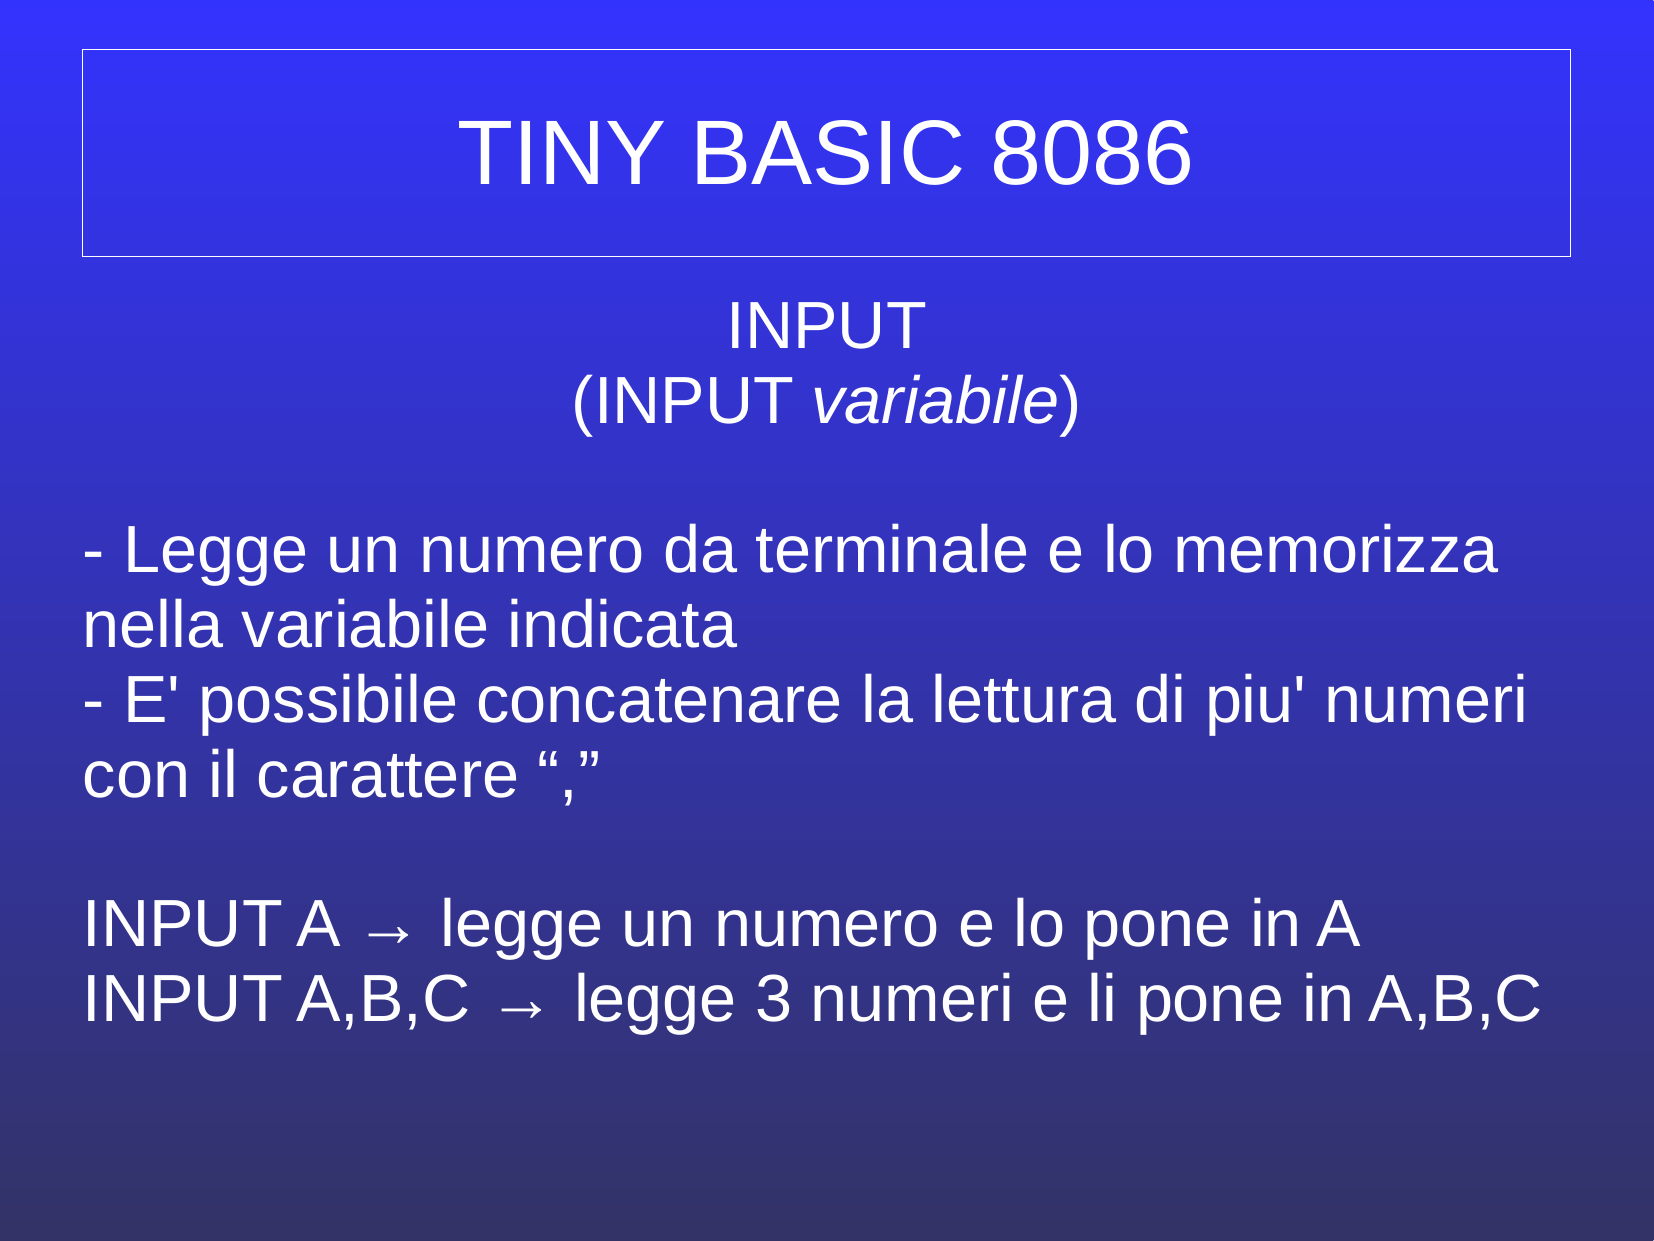

# TINY BASIC 8086
INPUT
(INPUT variabile)
- Legge un numero da terminale e lo memorizza nella variabile indicata
- E' possibile concatenare la lettura di piu' numeri con il carattere “,”
INPUT A → legge un numero e lo pone in A
INPUT A,B,C → legge 3 numeri e li pone in A,B,C